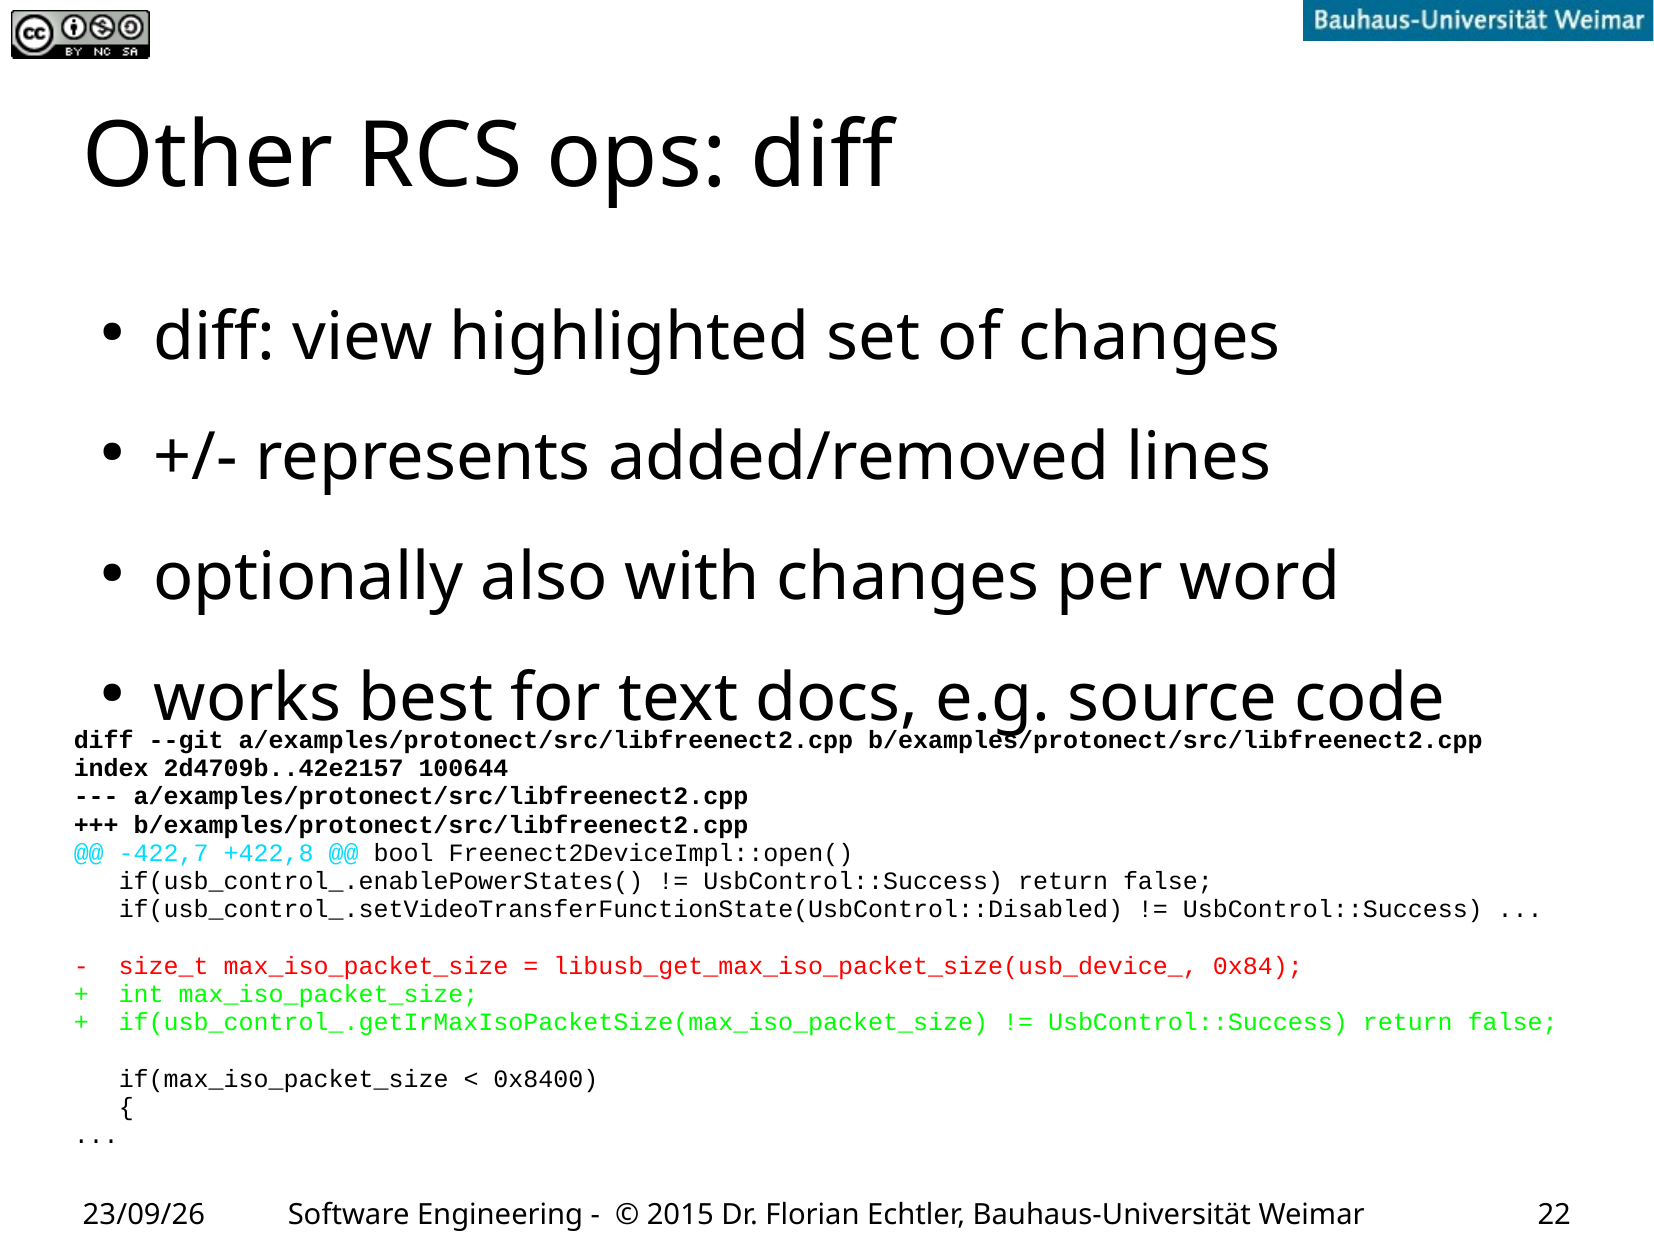

# Other RCS ops: diff
diff: view highlighted set of changes
+/- represents added/removed lines
optionally also with changes per word
works best for text docs, e.g. source code
diff --git a/examples/protonect/src/libfreenect2.cpp b/examples/protonect/src/libfreenect2.cpp
index 2d4709b..42e2157 100644
--- a/examples/protonect/src/libfreenect2.cpp
+++ b/examples/protonect/src/libfreenect2.cpp
@@ -422,7 +422,8 @@ bool Freenect2DeviceImpl::open()
 if(usb_control_.enablePowerStates() != UsbControl::Success) return false;
 if(usb_control_.setVideoTransferFunctionState(UsbControl::Disabled) != UsbControl::Success) ...
- size_t max_iso_packet_size = libusb_get_max_iso_packet_size(usb_device_, 0x84);
+ int max_iso_packet_size;
+ if(usb_control_.getIrMaxIsoPacketSize(max_iso_packet_size) != UsbControl::Success) return false;
 if(max_iso_packet_size < 0x8400)
 {
...
Software Engineering - © 2015 Dr. Florian Echtler, Bauhaus-Universität Weimar
22